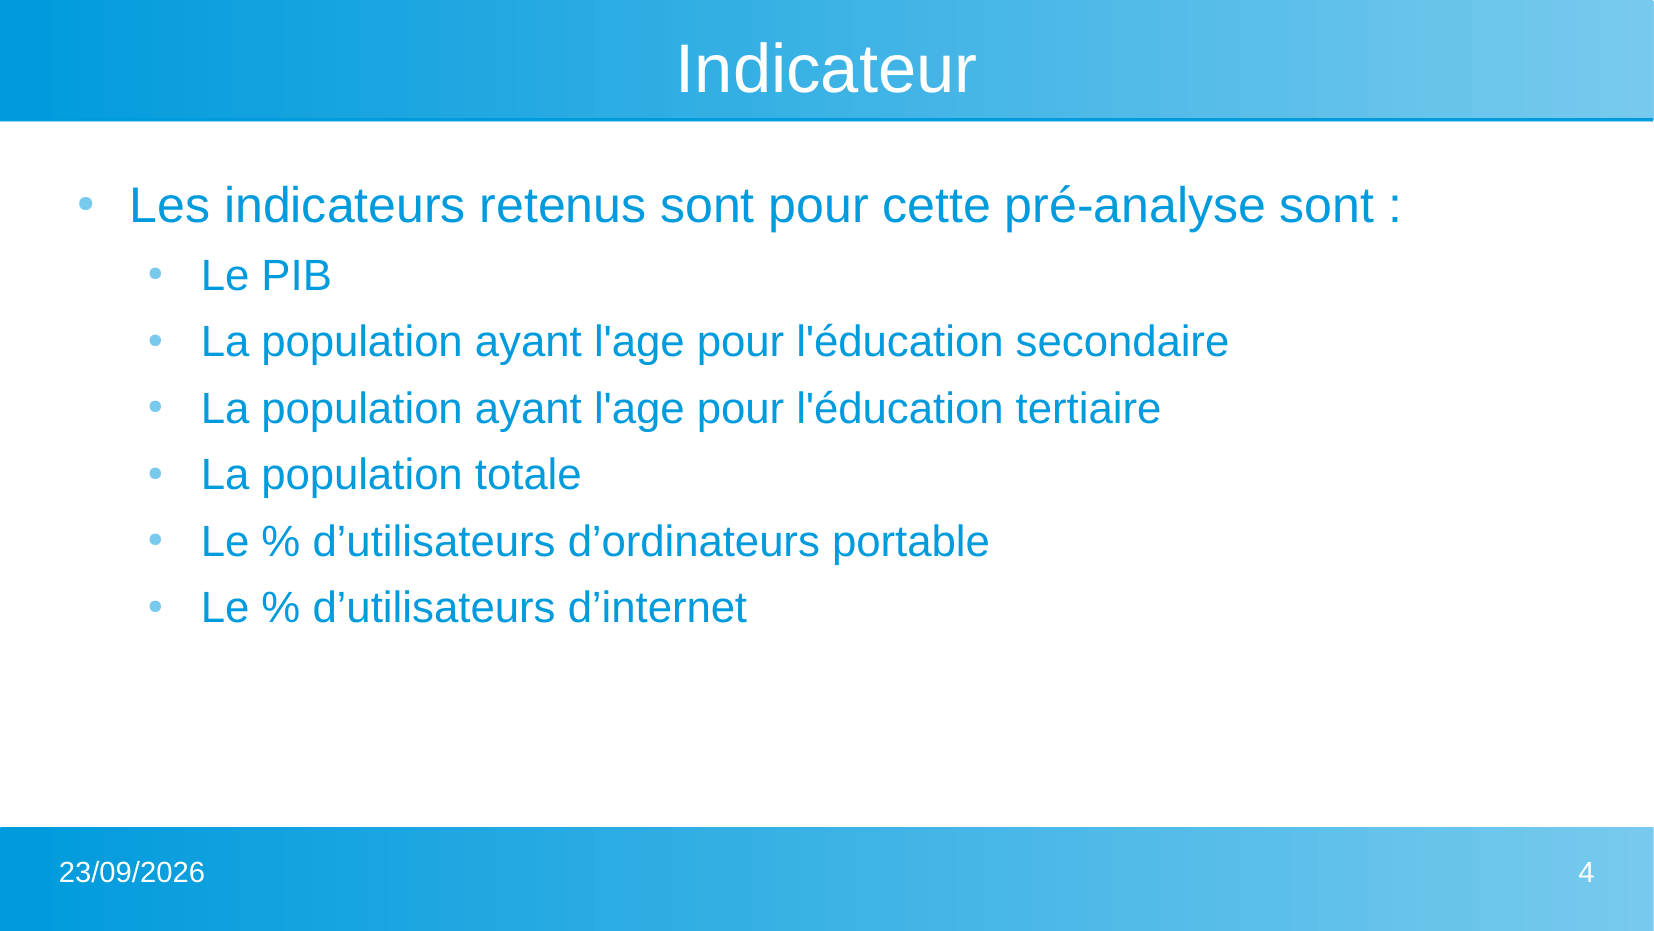

# Indicateur
Les indicateurs retenus sont pour cette pré-analyse sont :
Le PIB
La population ayant l'age pour l'éducation secondaire
La population ayant l'age pour l'éducation tertiaire
La population totale
Le % d’utilisateurs d’ordinateurs portable
Le % d’utilisateurs d’internet
4